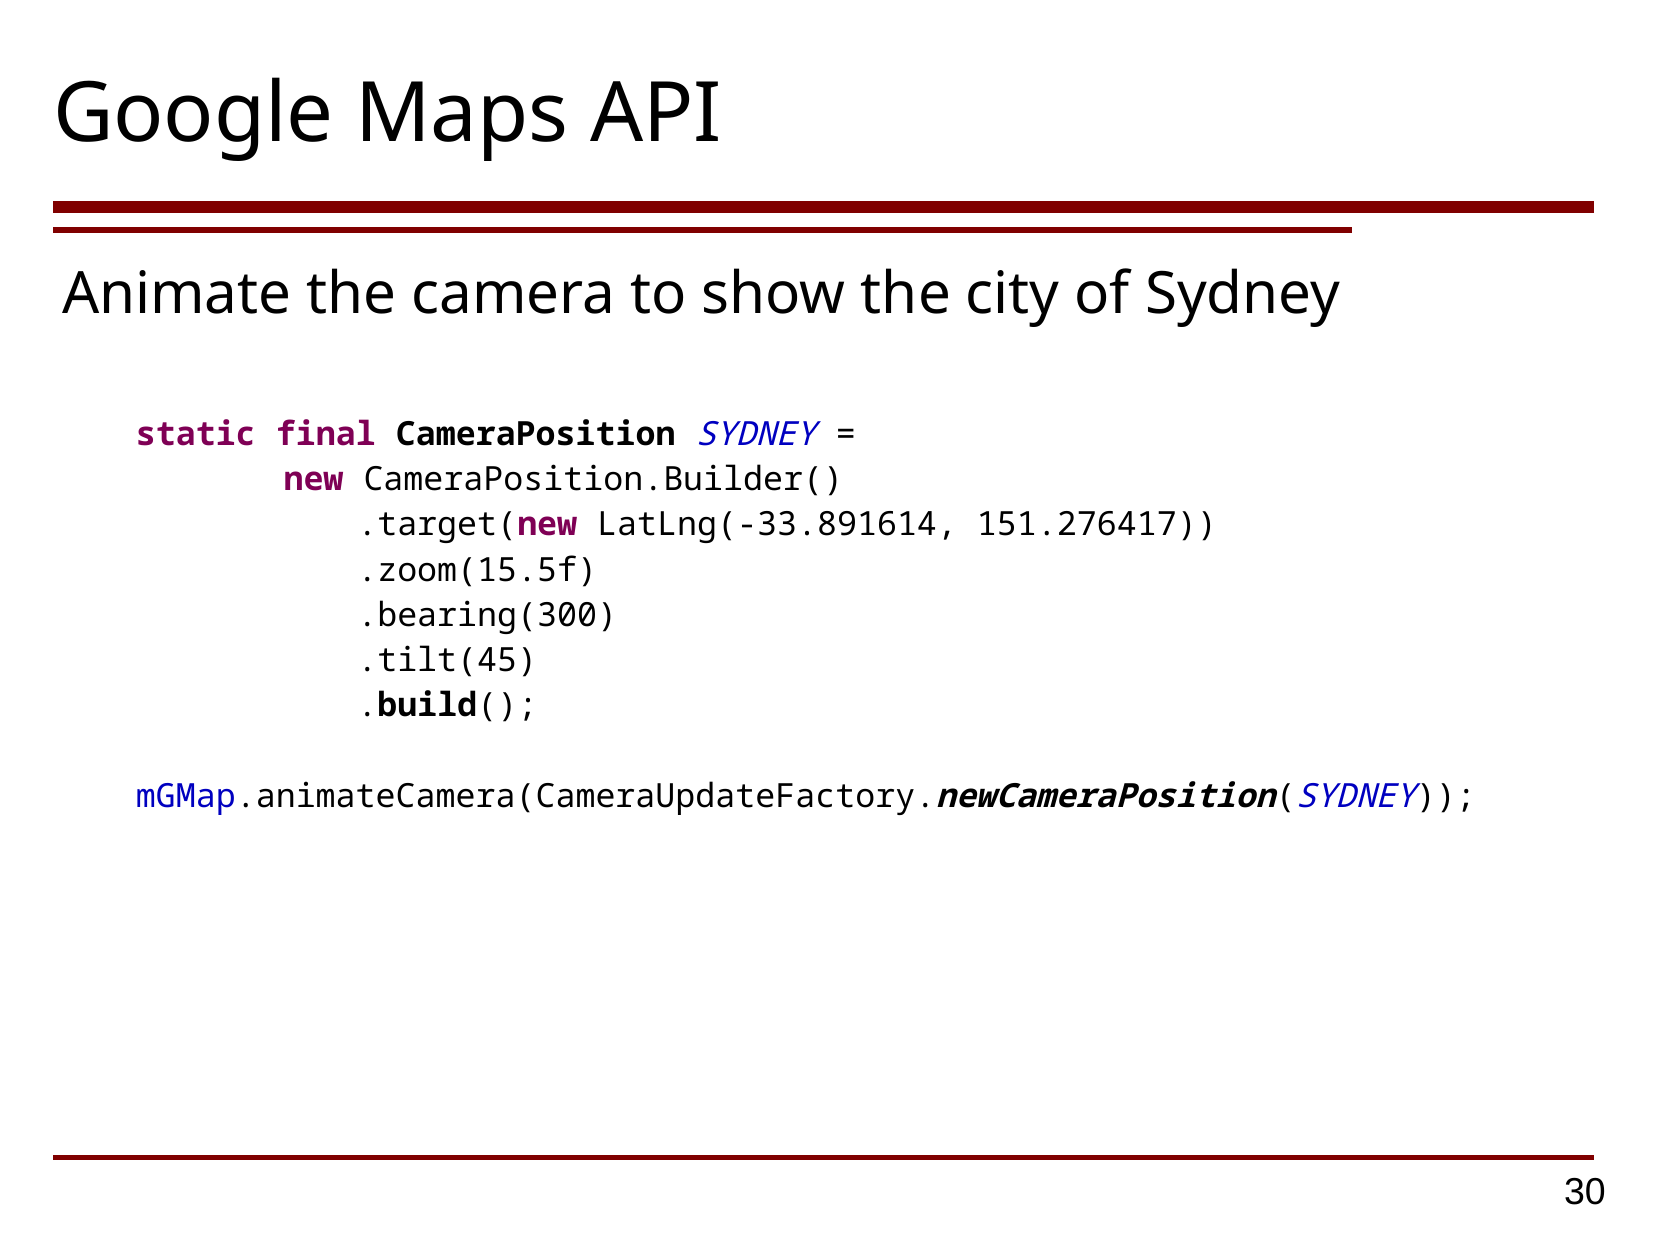

# Google Maps API
Animate the camera to show the city of Sydney
	static final CameraPosition SYDNEY =
			new CameraPosition.Builder()
				.target(new LatLng(-33.891614, 151.276417))
				.zoom(15.5f)
				.bearing(300)
				.tilt(45)
				.build();
	mGMap.animateCamera(CameraUpdateFactory.newCameraPosition(SYDNEY));